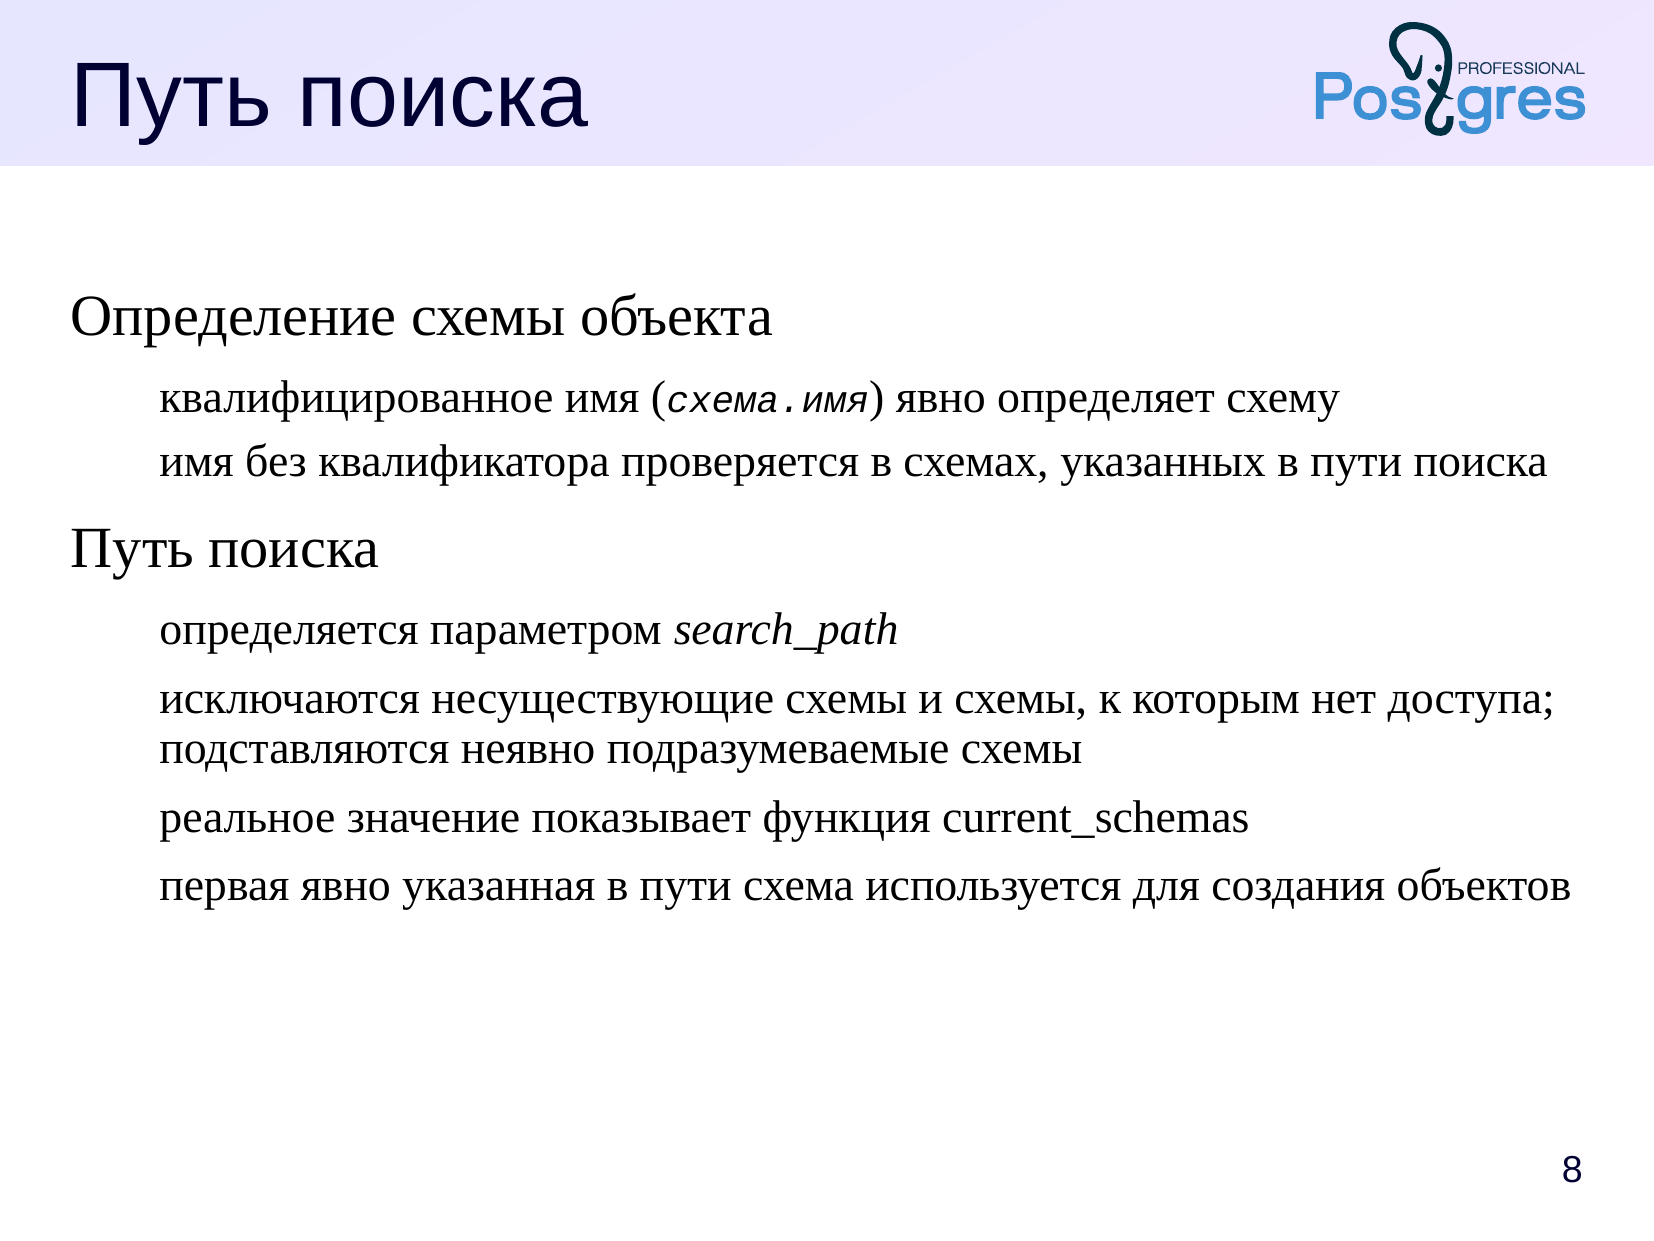

# Путь поиска
Определение схемы объекта
квалифицированное имя (схема.имя) явно определяет схему
имя без квалификатора проверяется в схемах, указанных в пути поиска
Путь поиска
определяется параметром search_path
исключаются несуществующие схемы и схемы, к которым нет доступа;
подставляются неявно подразумеваемые схемы
реальное значение показывает функция current_schemas
первая явно указанная в пути схема используется для создания объектов